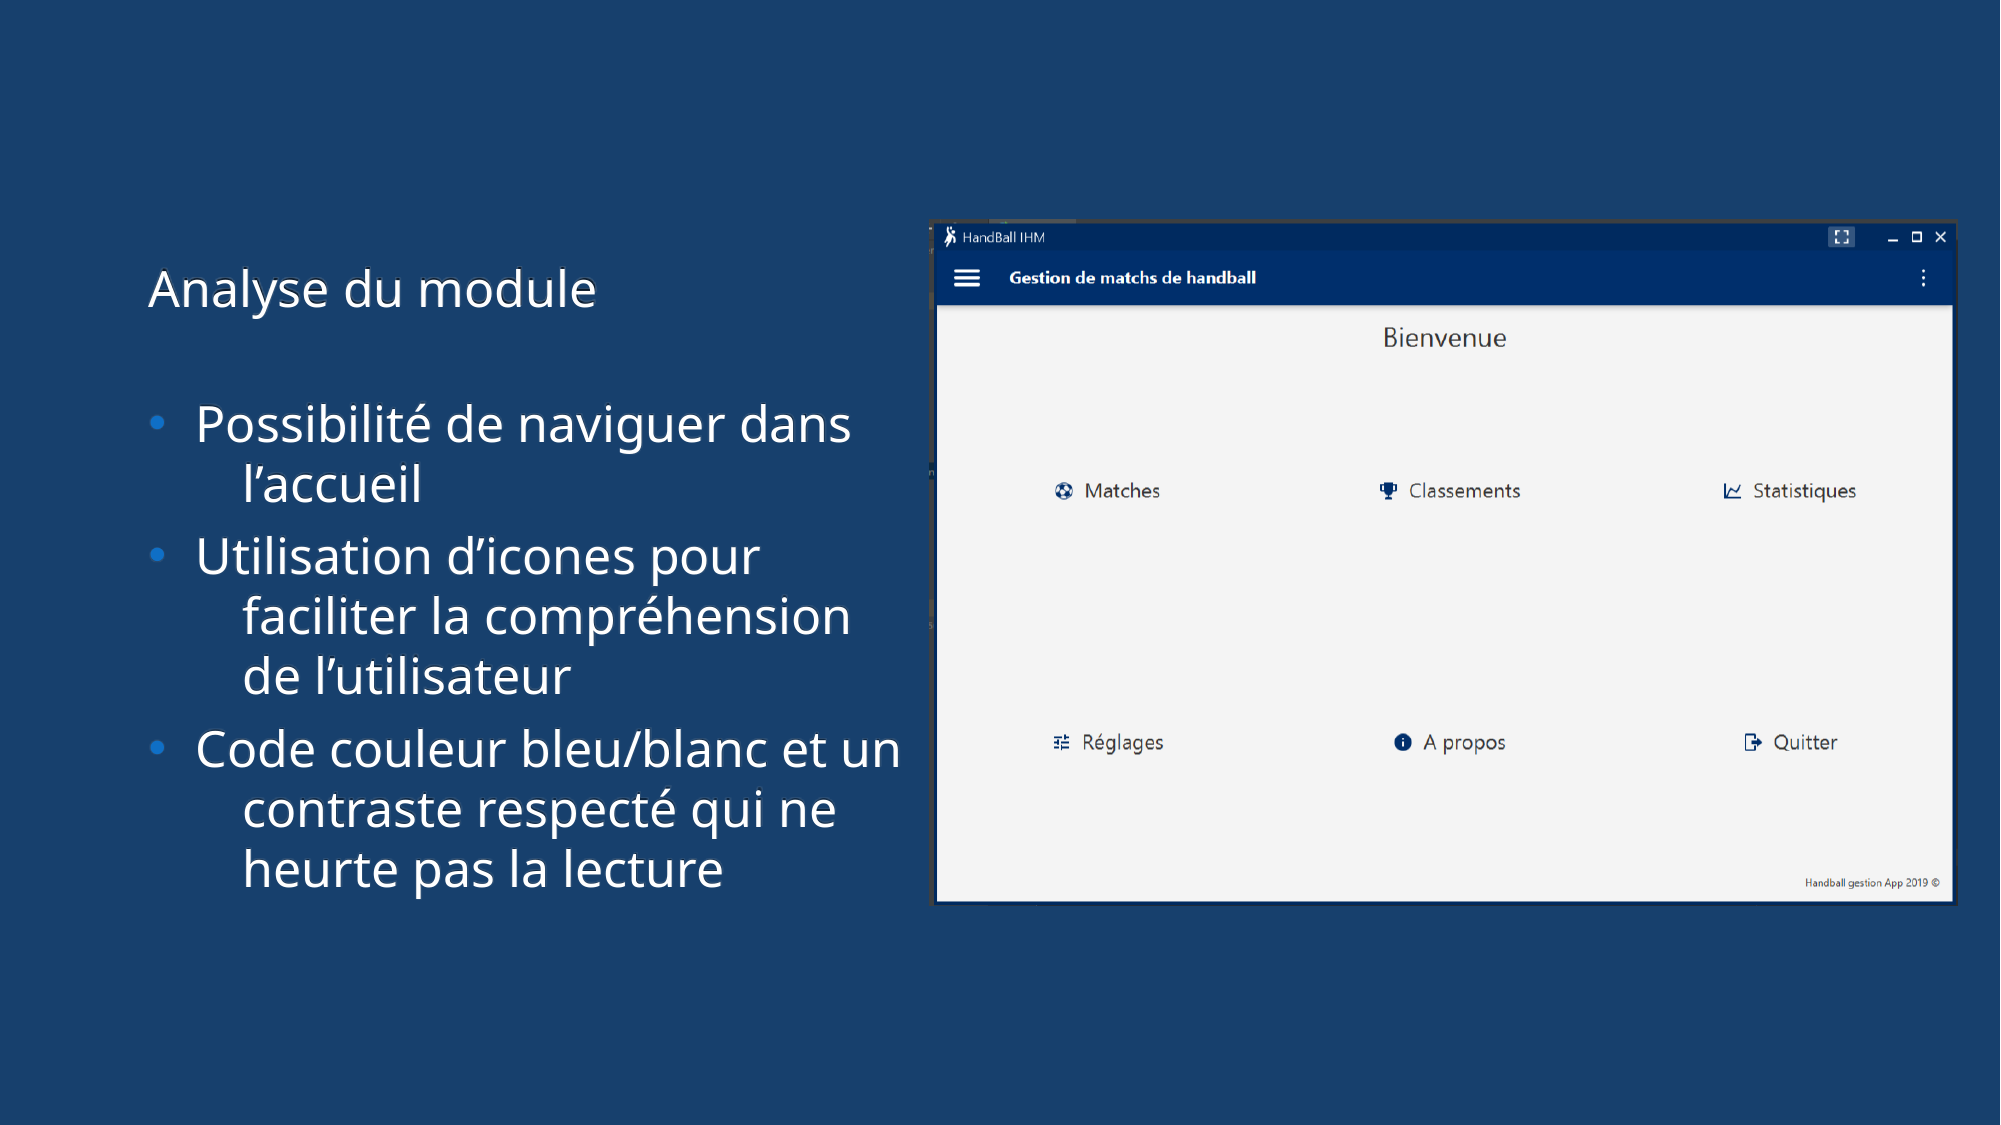

# Analyse du module
Possibilité de naviguer dans l’accueil
Utilisation d’icones pour faciliter la compréhension de l’utilisateur
Code couleur bleu/blanc et un contraste respecté qui ne heurte pas la lecture